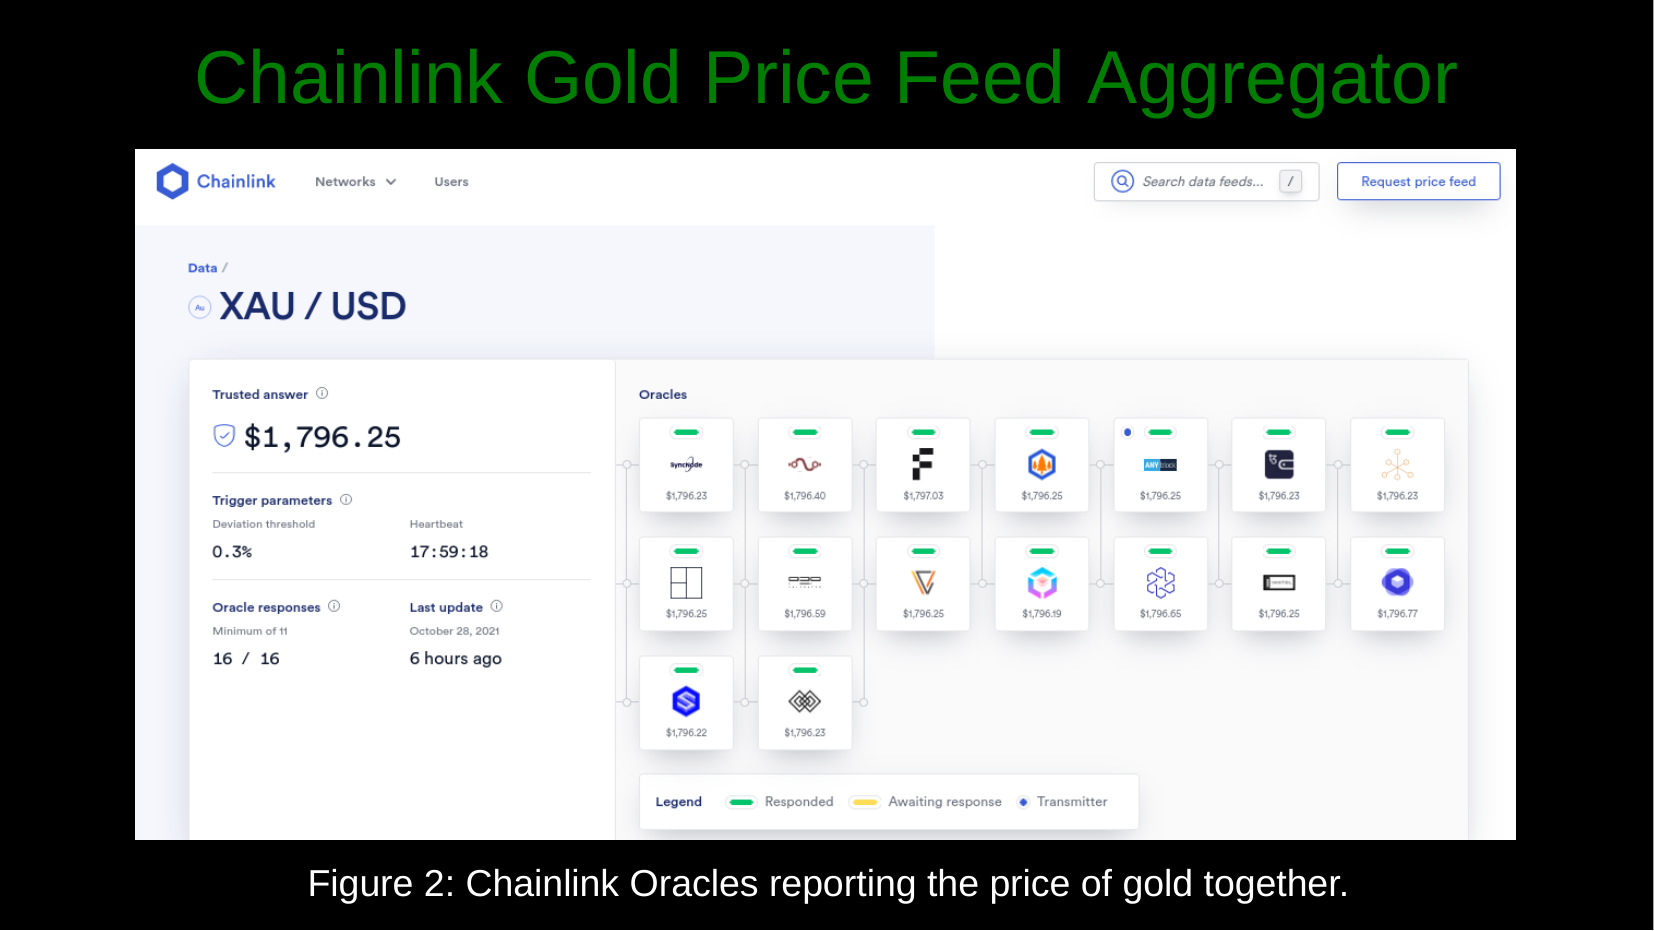

# Chainlink Gold Price Feed Aggregator
Figure 2: Chainlink Oracles reporting the price of gold together.